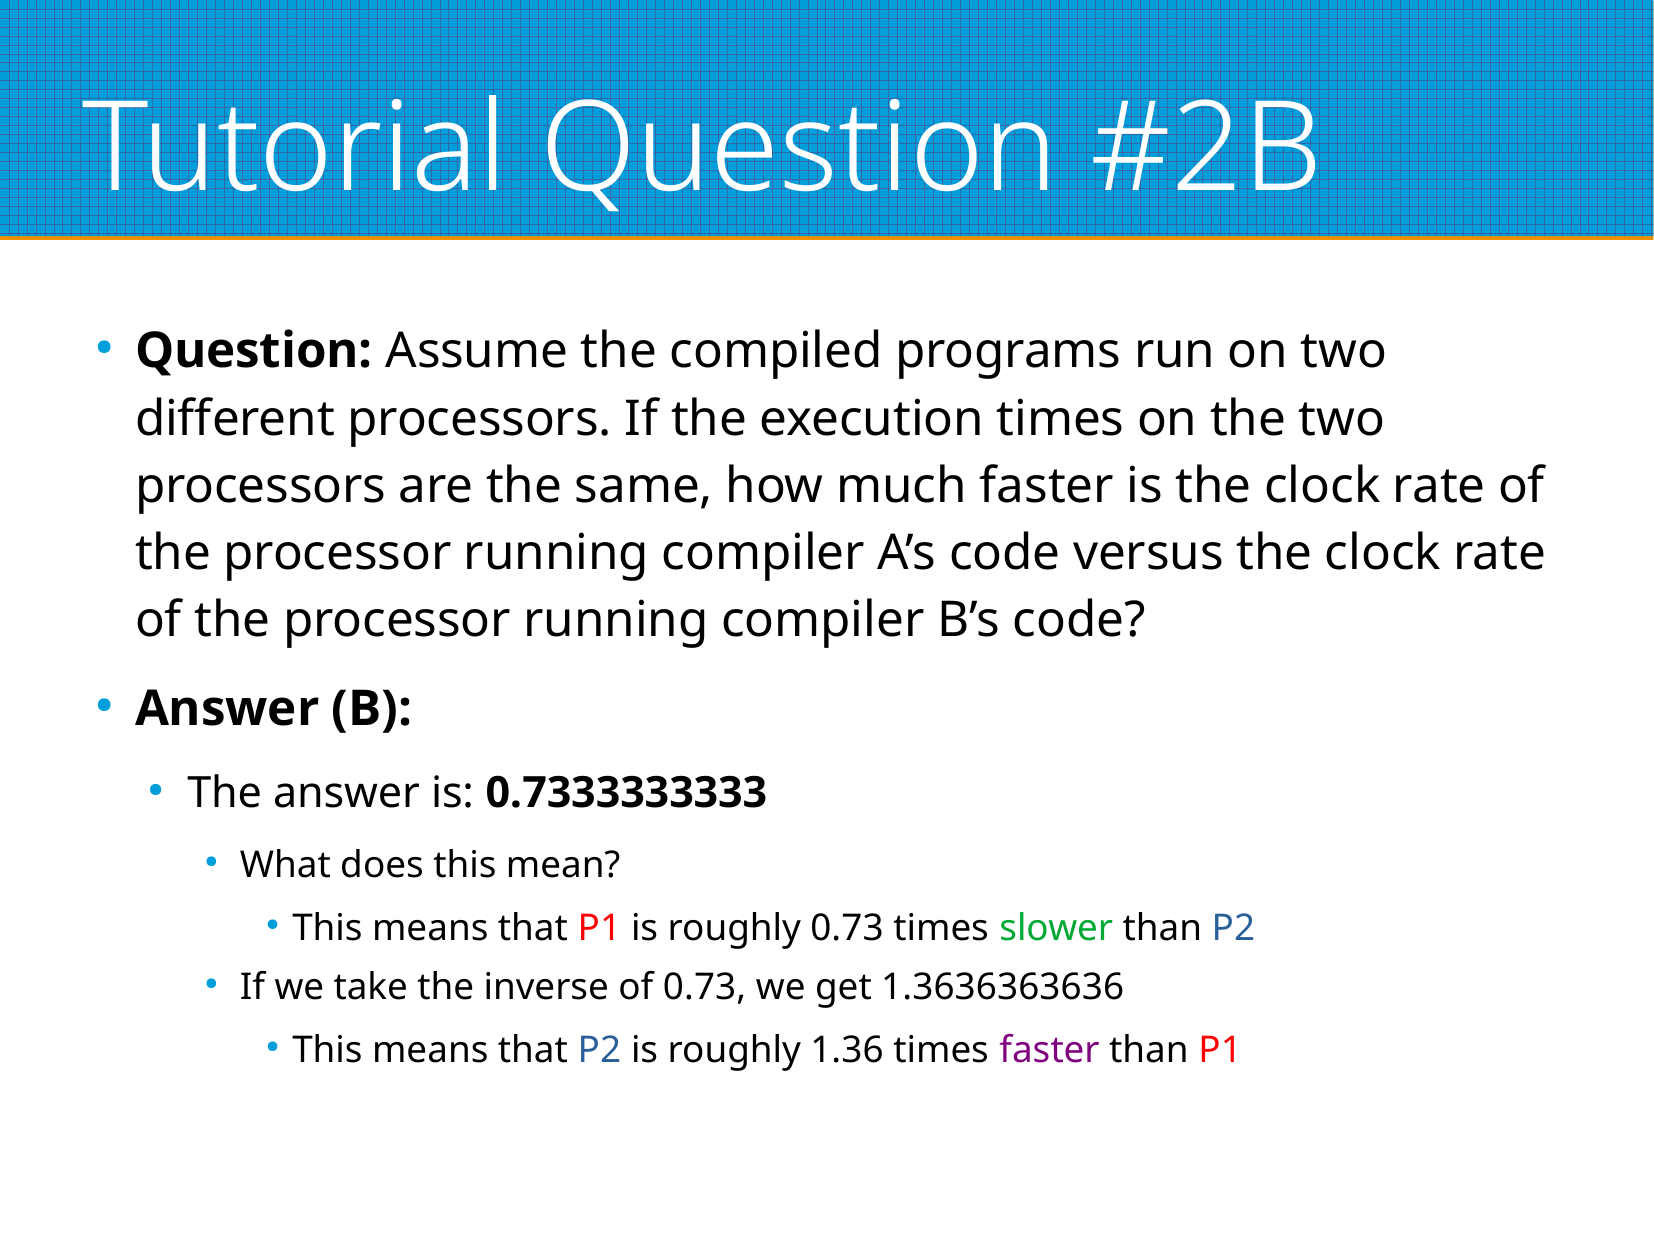

# Tutorial Question #2B
Question: Assume the compiled programs run on two different processors. If the execution times on the two processors are the same, how much faster is the clock rate of the processor running compiler A’s code versus the clock rate of the processor running compiler B’s code?
Answer (B):
The answer is: 0.7333333333
What does this mean?
This means that P1 is roughly 0.73 times slower than P2
If we take the inverse of 0.73, we get 1.3636363636
This means that P2 is roughly 1.36 times faster than P1